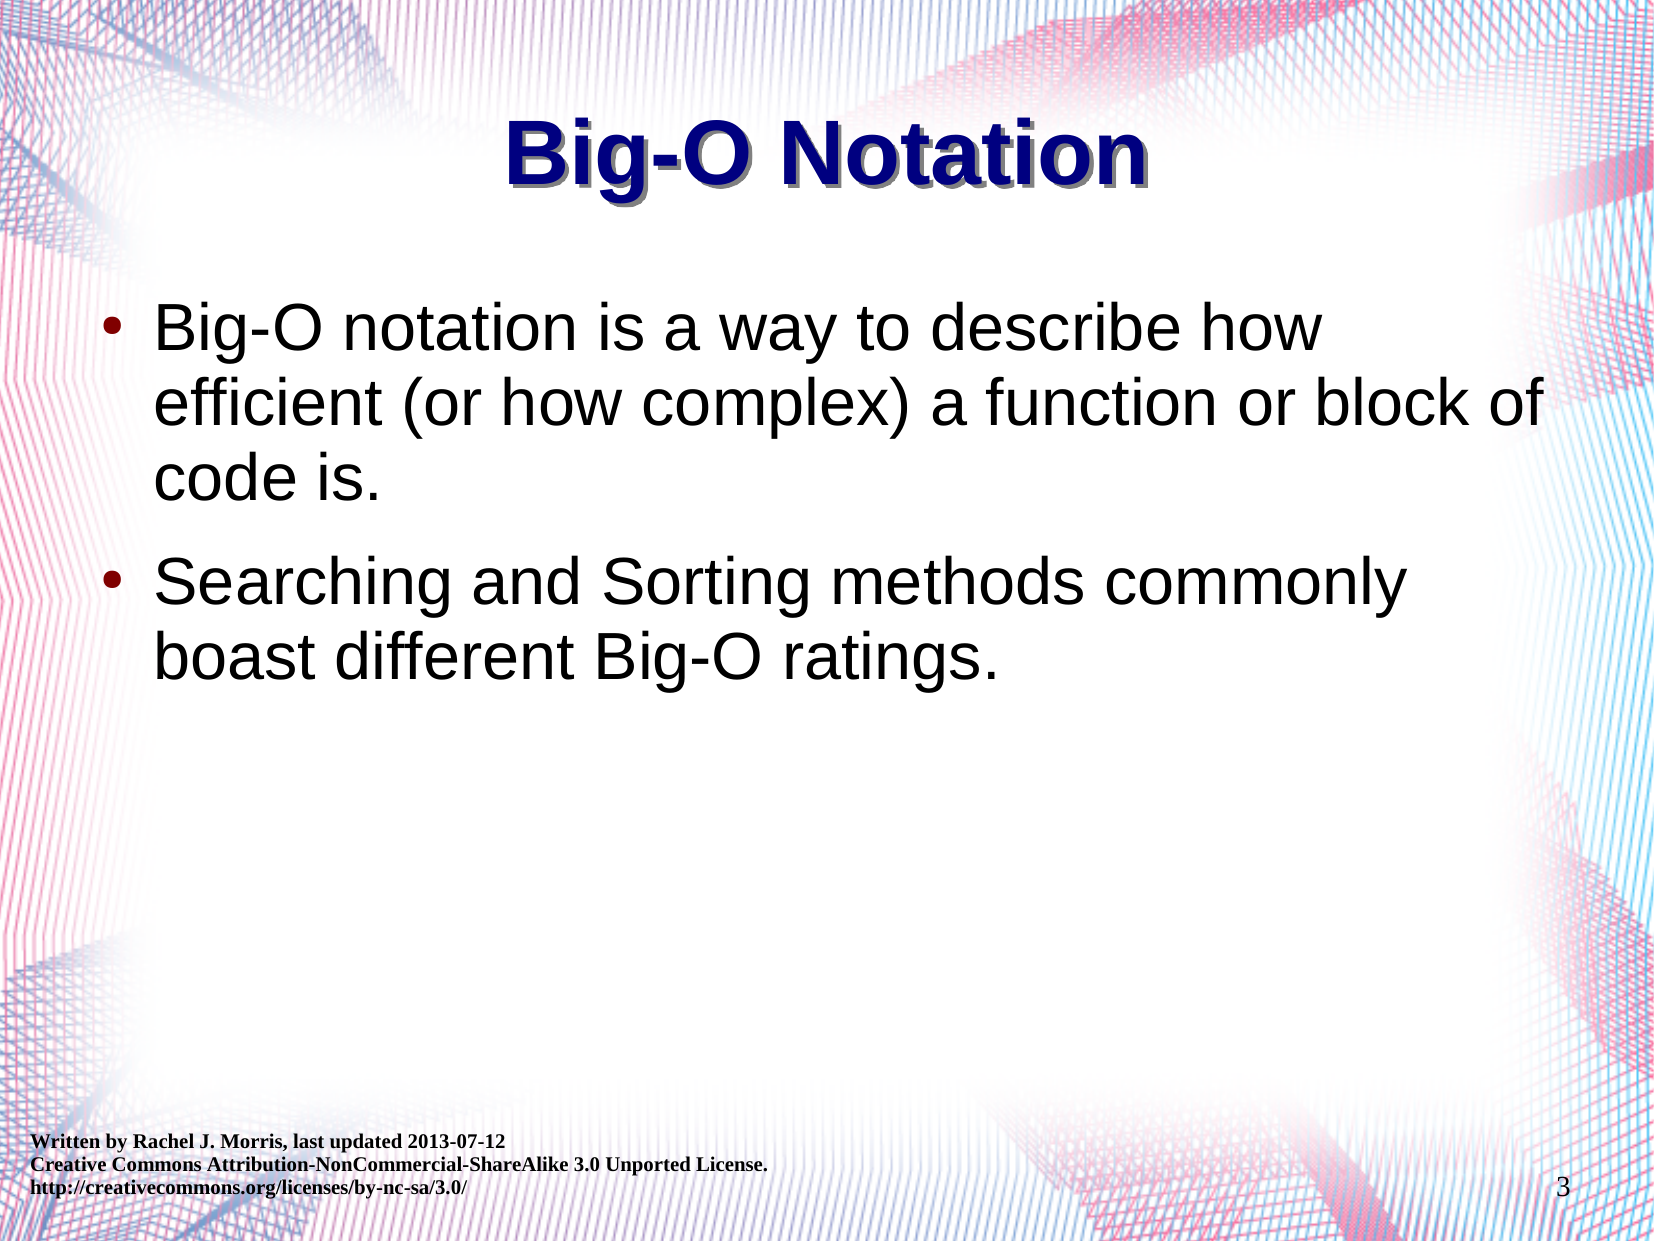

# Big-O Notation
Big-O notation is a way to describe how efficient (or how complex) a function or block of code is.
Searching and Sorting methods commonly boast different Big-O ratings.
3